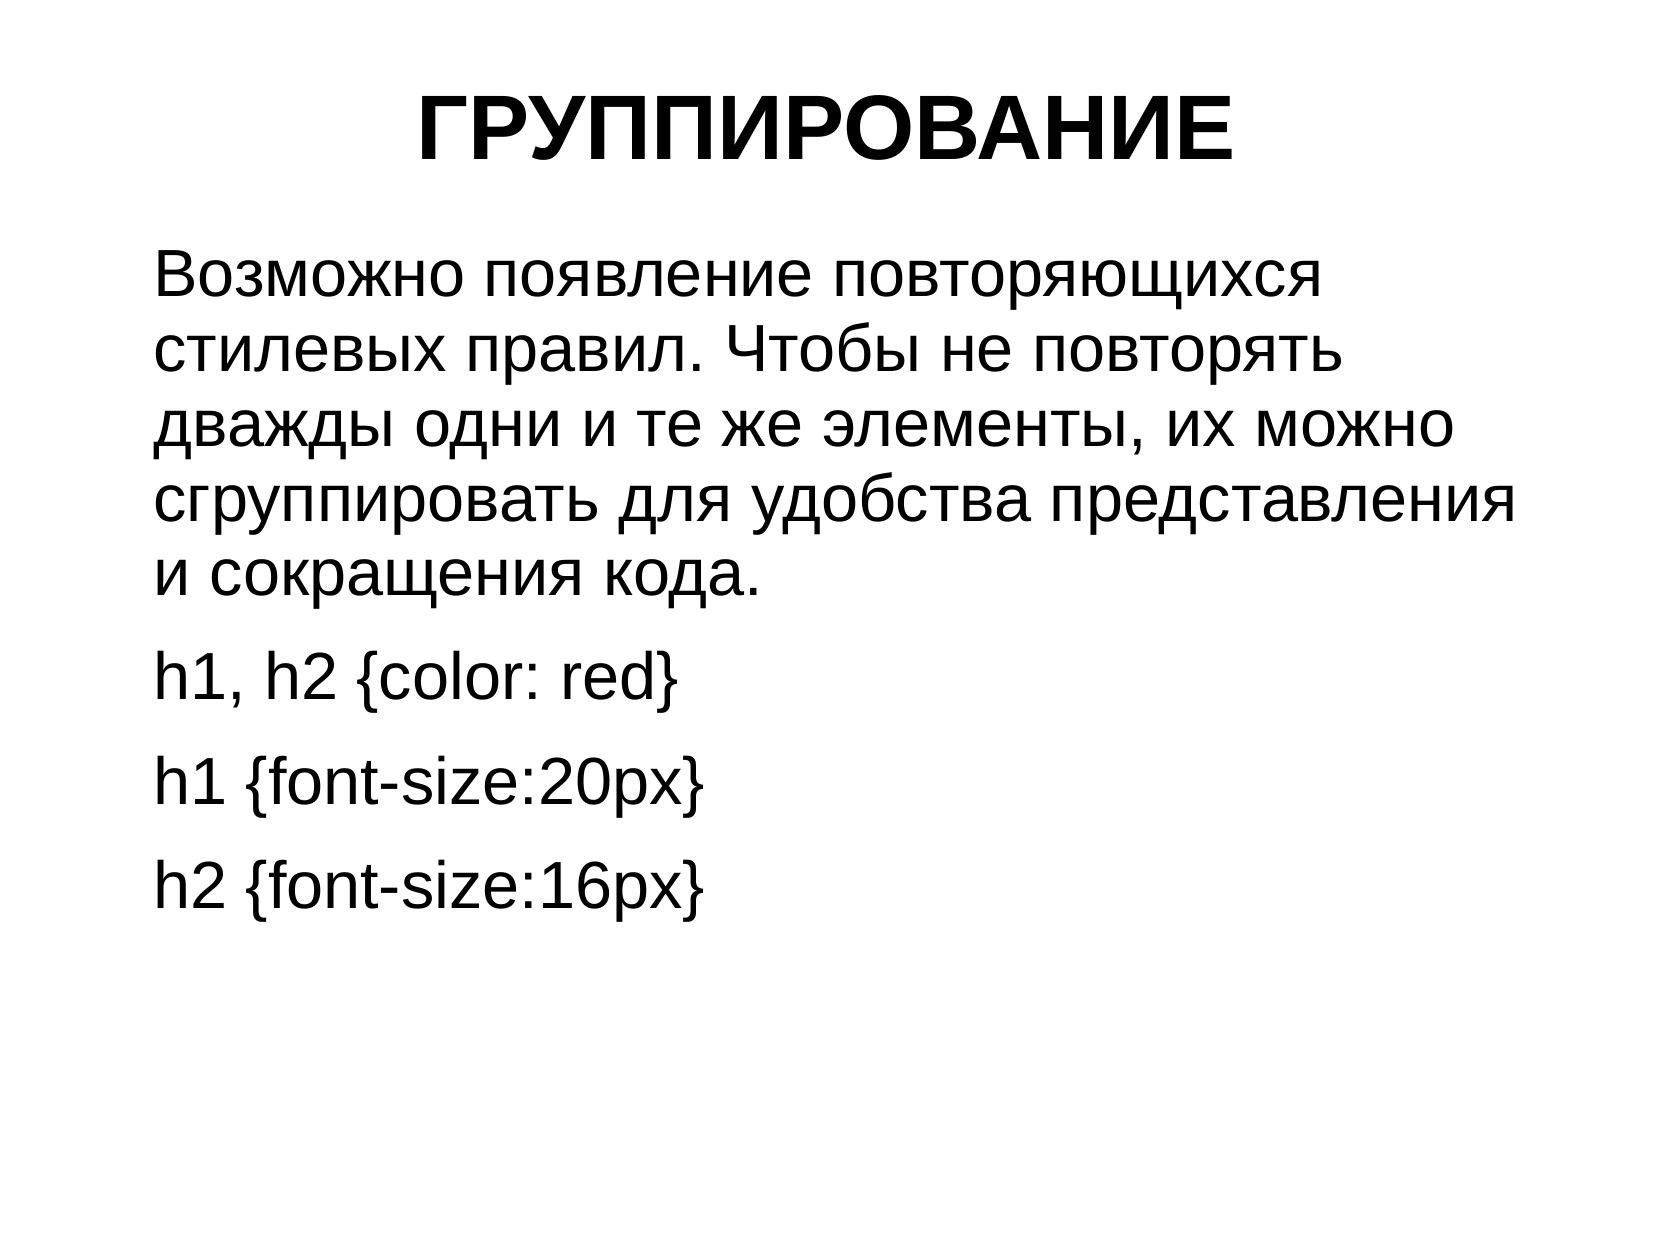

# ГРУППИРОВАНИЕ
Возможно появление повторяющихся стилевых правил. Чтобы не повторять дважды одни и те же элементы, их можно сгруппировать для удобства представления и сокращения кода.
h1, h2 {color: red}
h1 {font-size:20px}
h2 {font-size:16px}